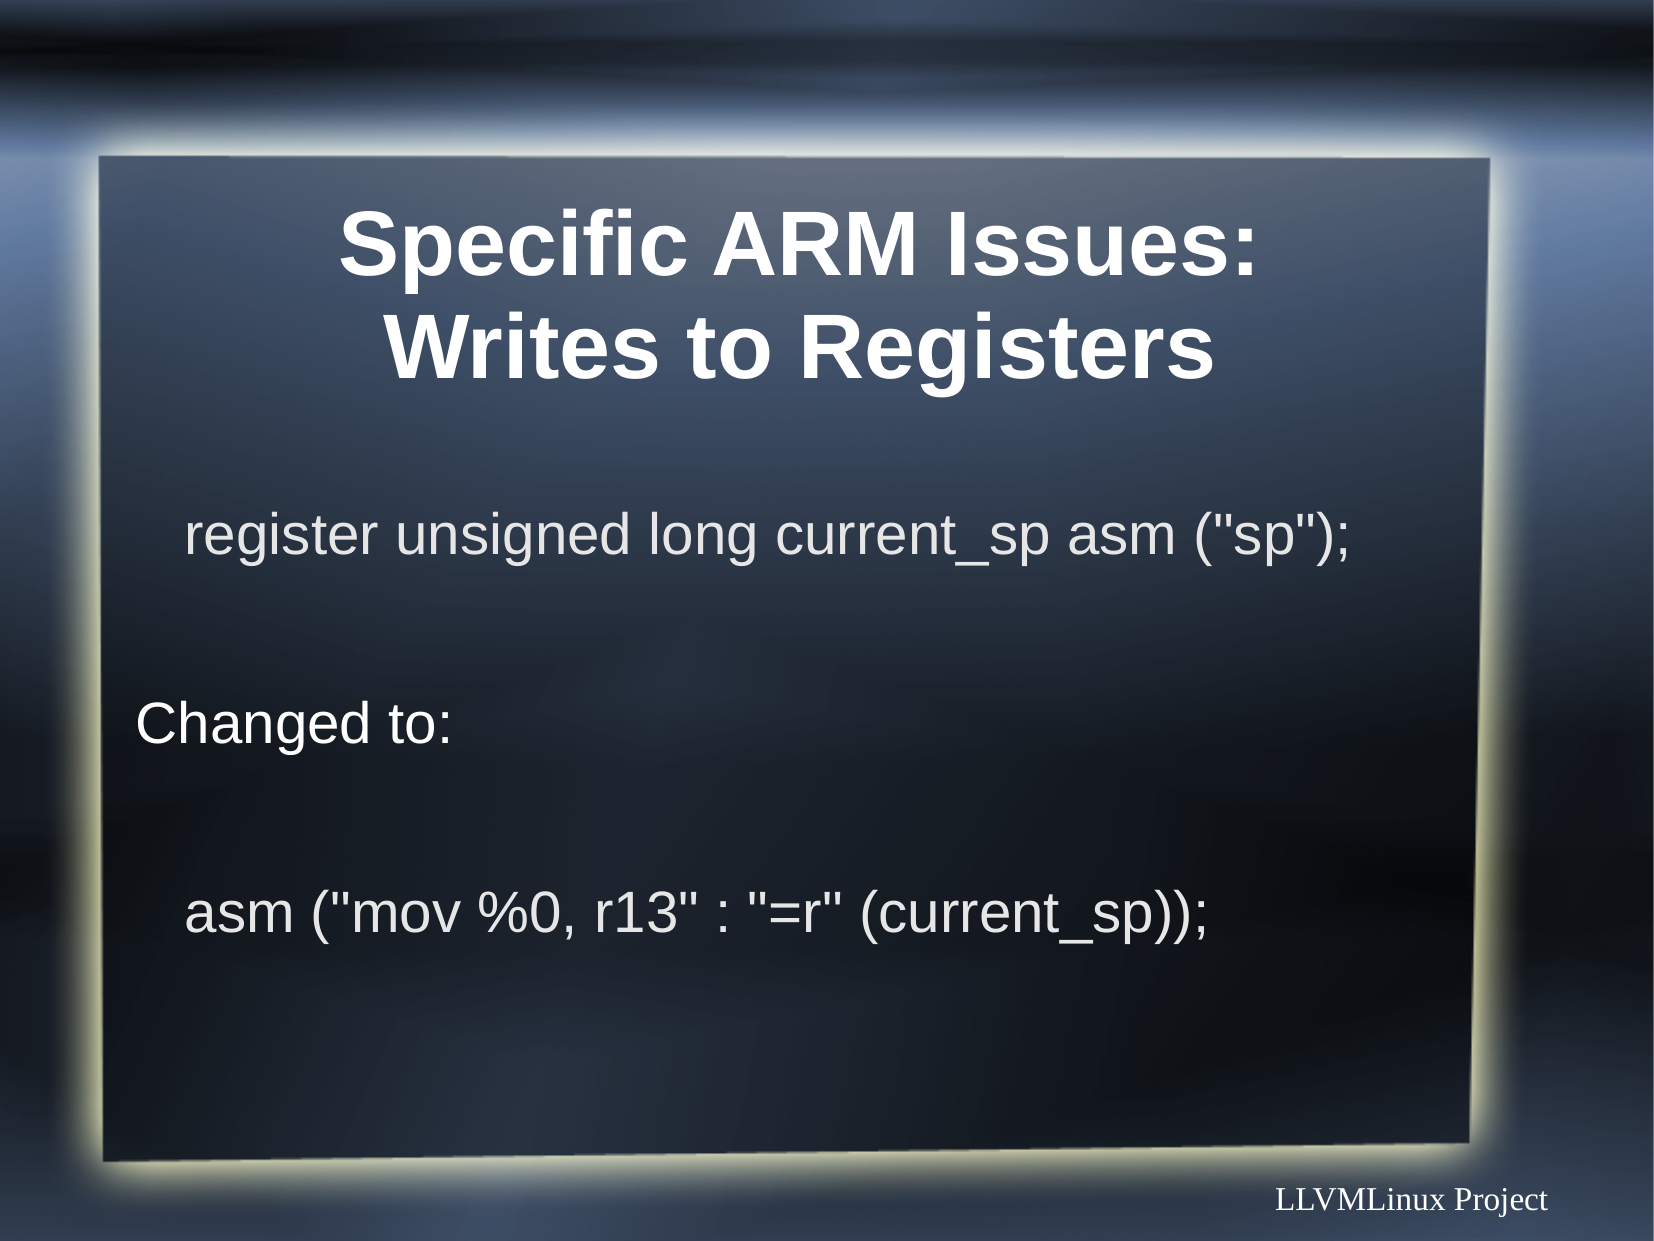

# Specific ARM Issues: Writes to Registers
 register unsigned long current_sp asm ("sp");
Changed to:
 asm ("mov %0, r13" : "=r" (current_sp));